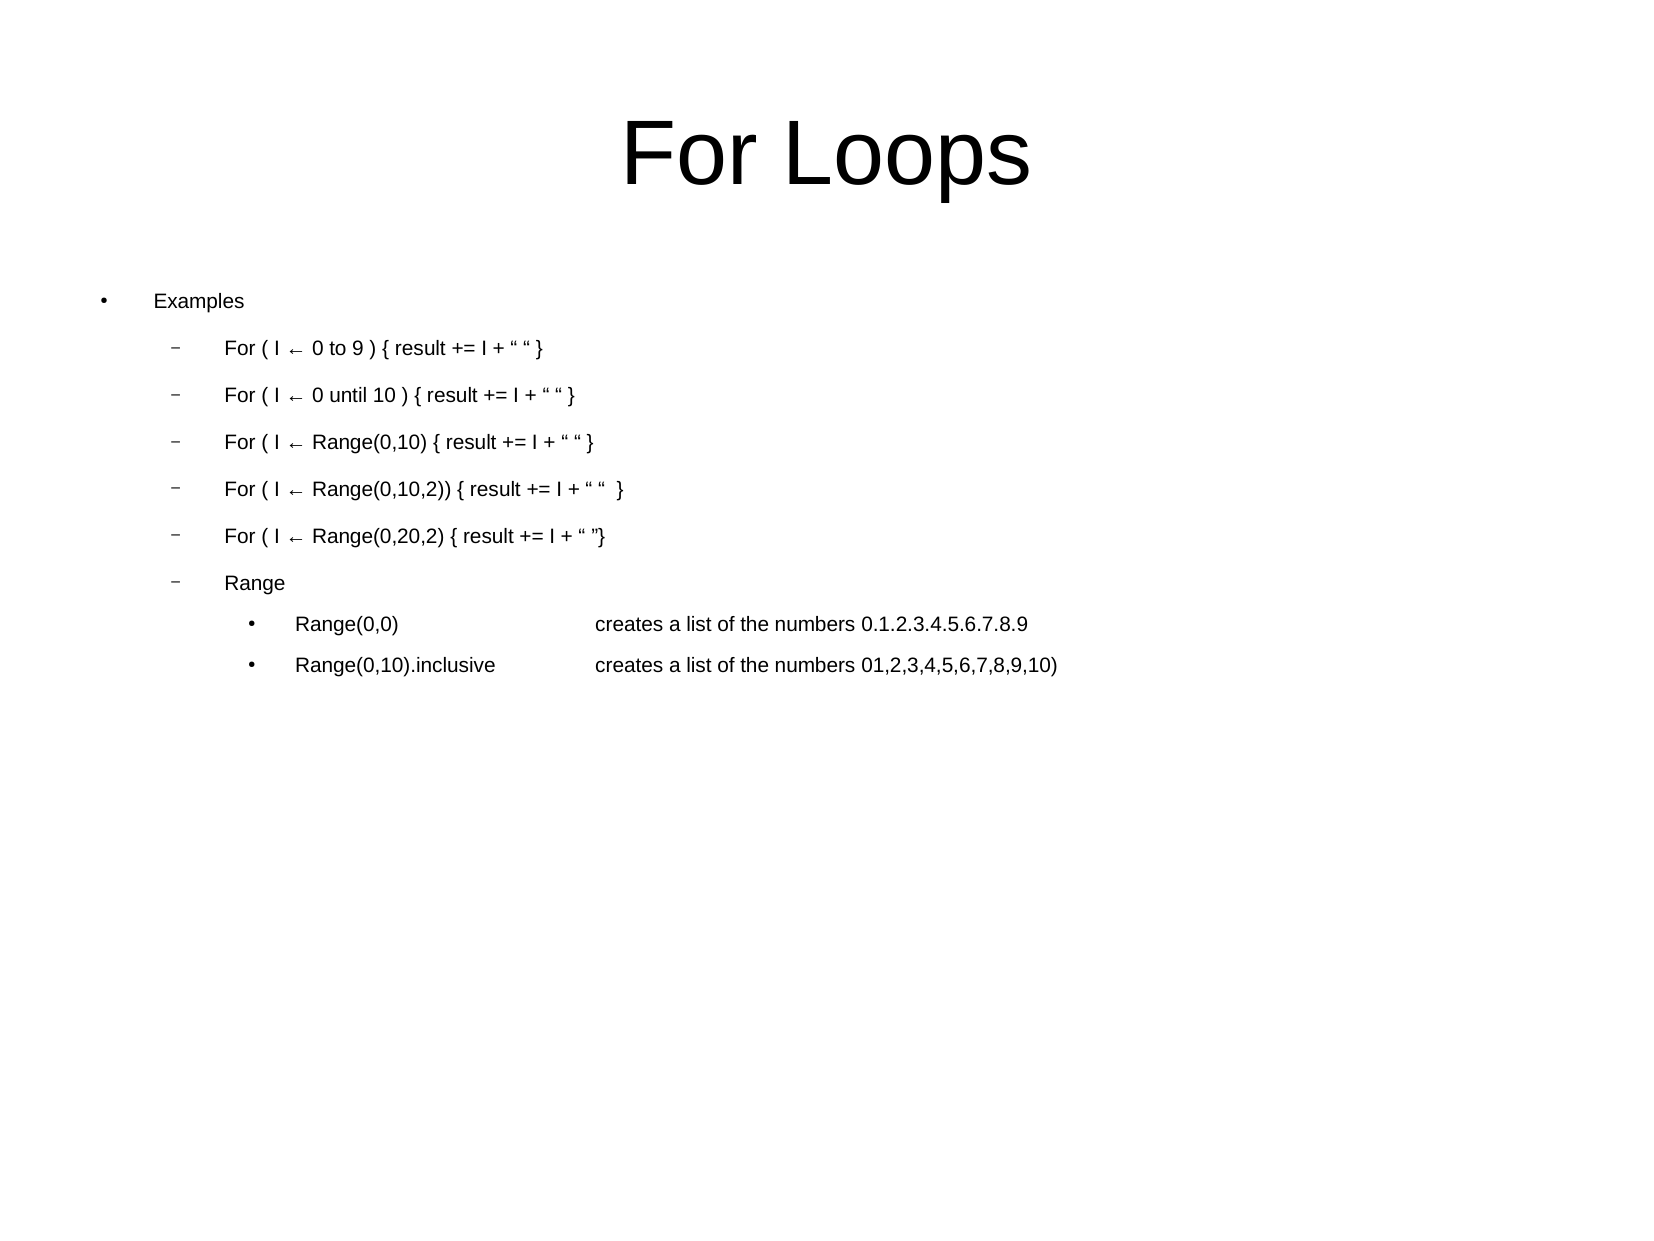

# For Loops
Examples
For ( I ← 0 to 9 ) { result += I + “ “ }
For ( I ← 0 until 10 ) { result += I + “ “ }
For ( I ← Range(0,10) { result += I + “ “ }
For ( I ← Range(0,10,2)) { result += I + “ “ }
For ( I ← Range(0,20,2) { result += I + “ ”}
Range
Range(0,0) 			creates a list of the numbers 0.1.2.3.4.5.6.7.8.9
Range(0,10).inclusive		creates a list of the numbers 01,2,3,4,5,6,7,8,9,10)